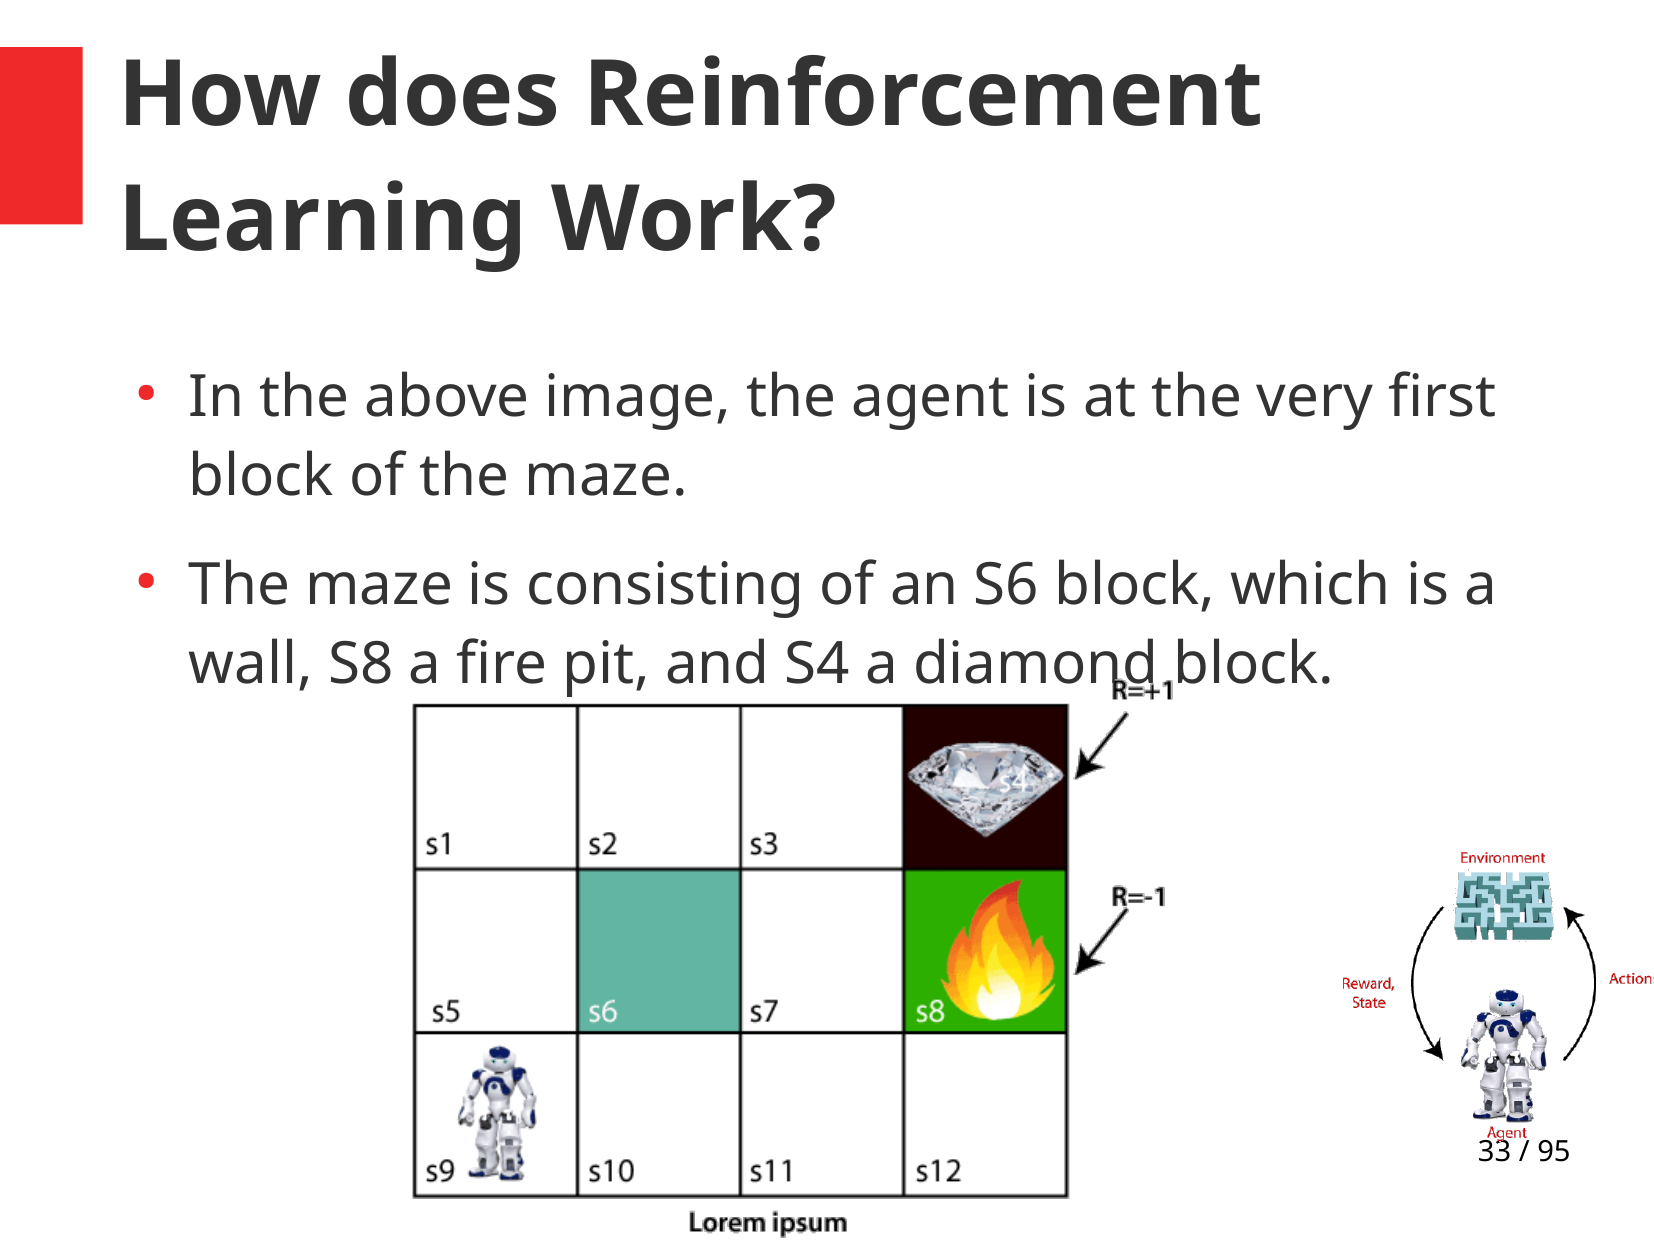

# How does Reinforcement Learning Work?
In the above image, the agent is at the very first block of the maze.
The maze is consisting of an S6 block, which is a wall, S8 a fire pit, and S4 a diamond block.
33